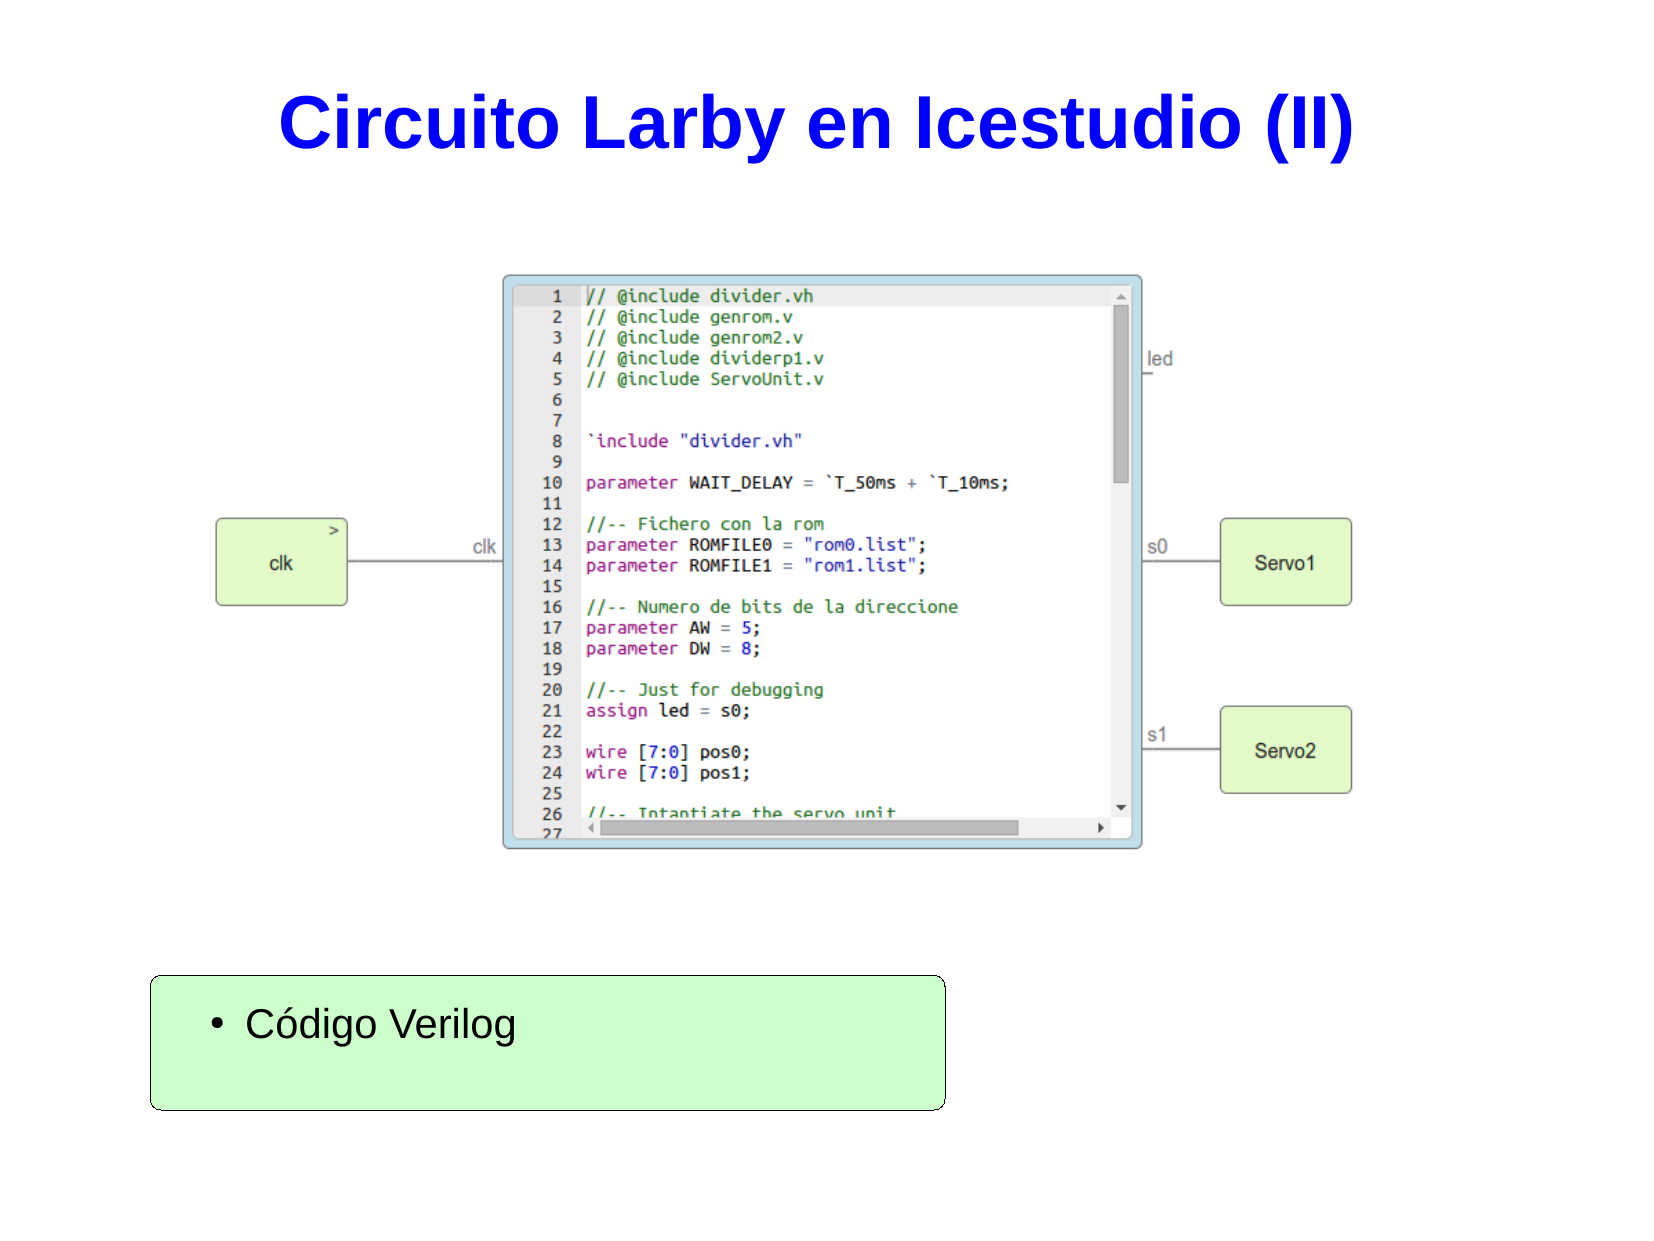

Circuito Larby en Icestudio (II)
Código Verilog